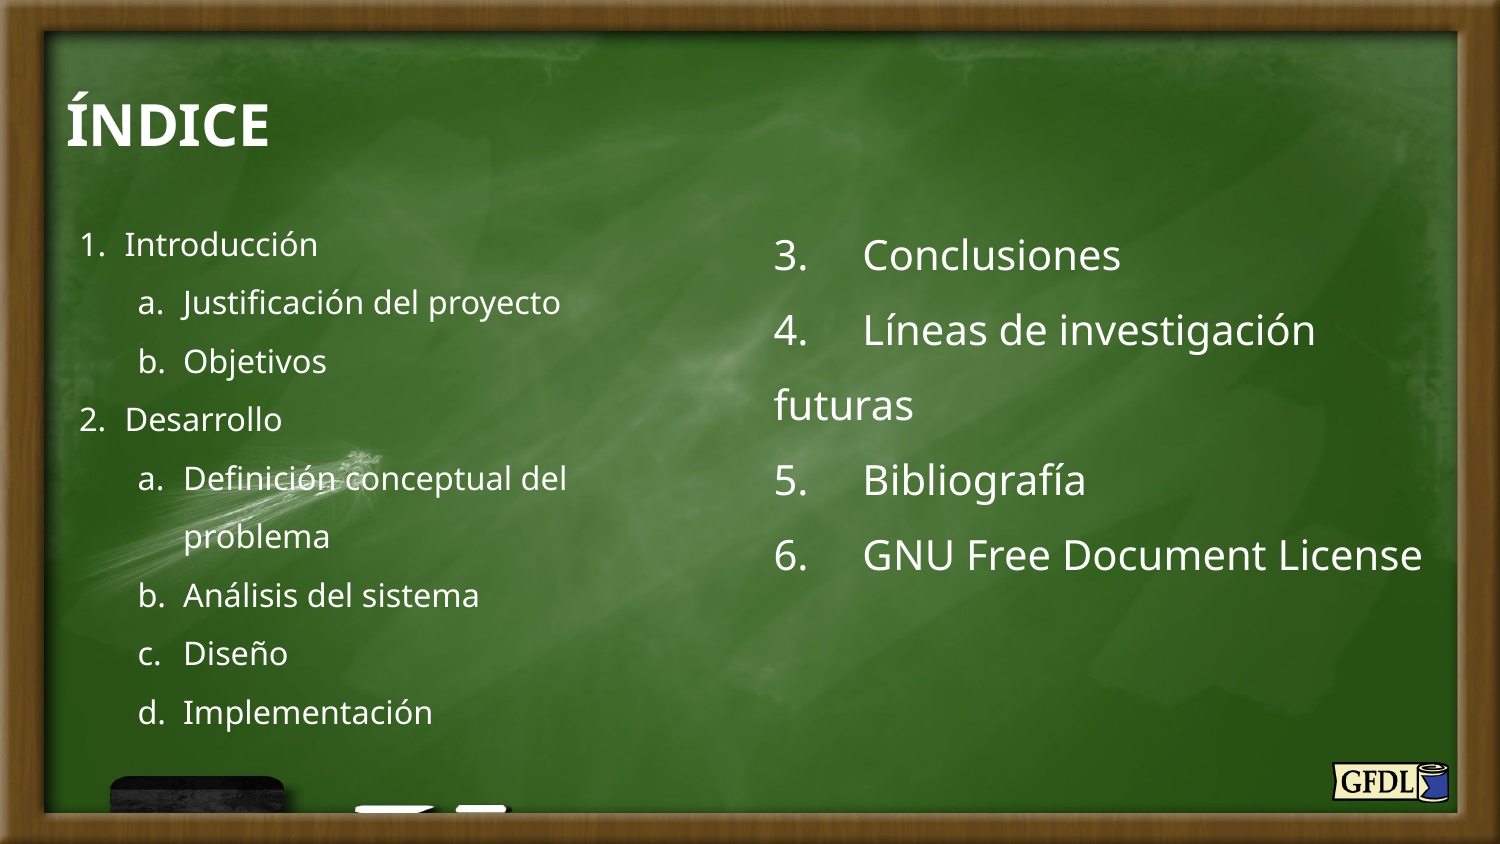

# ÍNDICE
Introducción
Justificación del proyecto
Objetivos
Desarrollo
Definición conceptual del problema
Análisis del sistema
Diseño
Implementación
3. Conclusiones
4. Líneas de investigación futuras
5. Bibliografía
6. GNU Free Document License